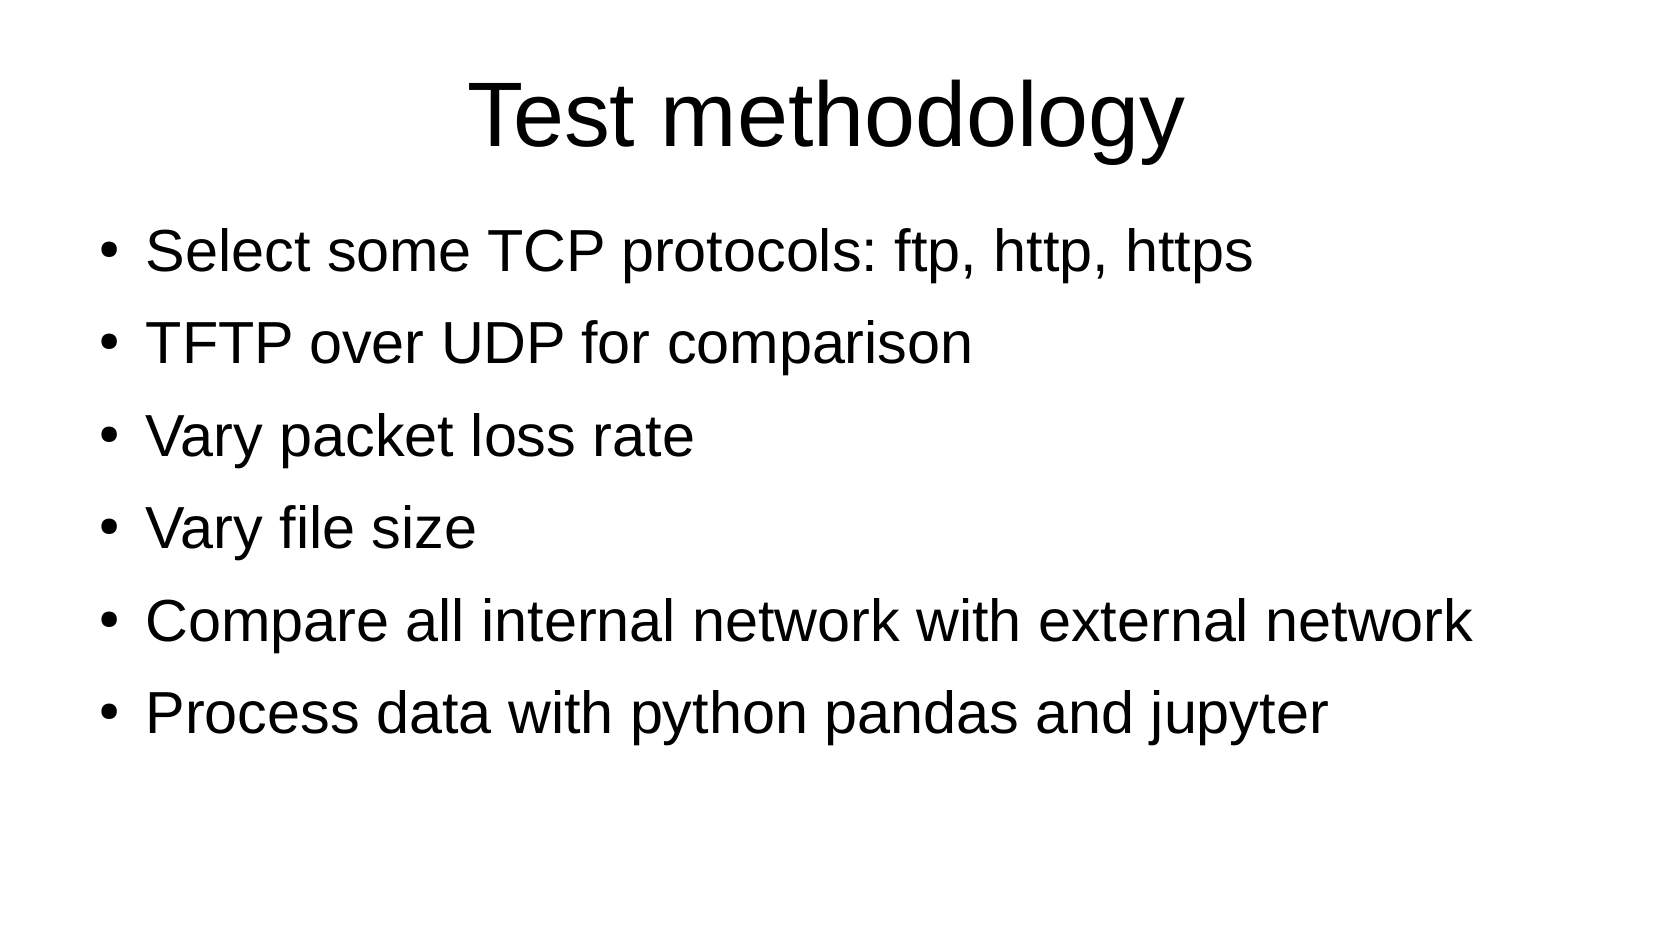

# Test methodology
Select some TCP protocols: ftp, http, https
TFTP over UDP for comparison
Vary packet loss rate
Vary file size
Compare all internal network with external network
Process data with python pandas and jupyter